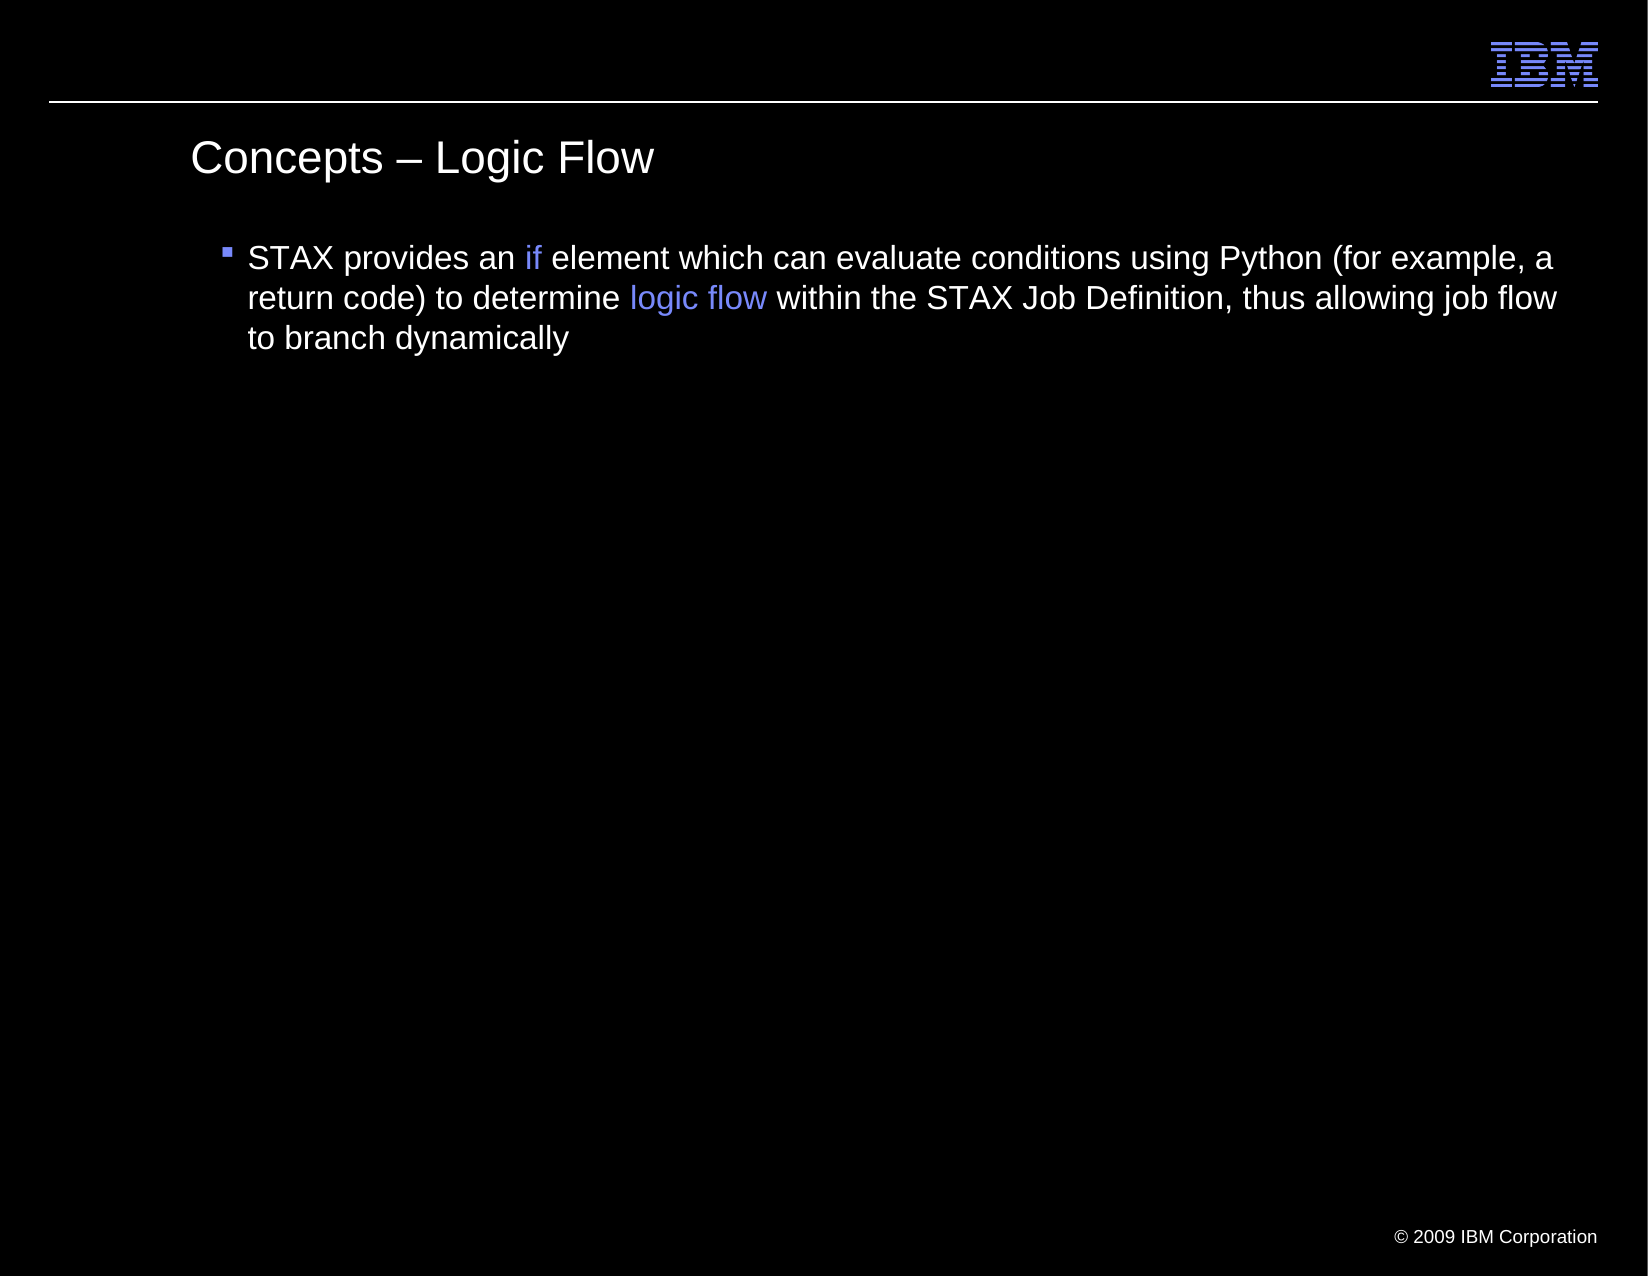

# Concepts – Logic Flow
STAX provides an if element which can evaluate conditions using Python (for example, a return code) to determine logic flow within the STAX Job Definition, thus allowing job flow to branch dynamically